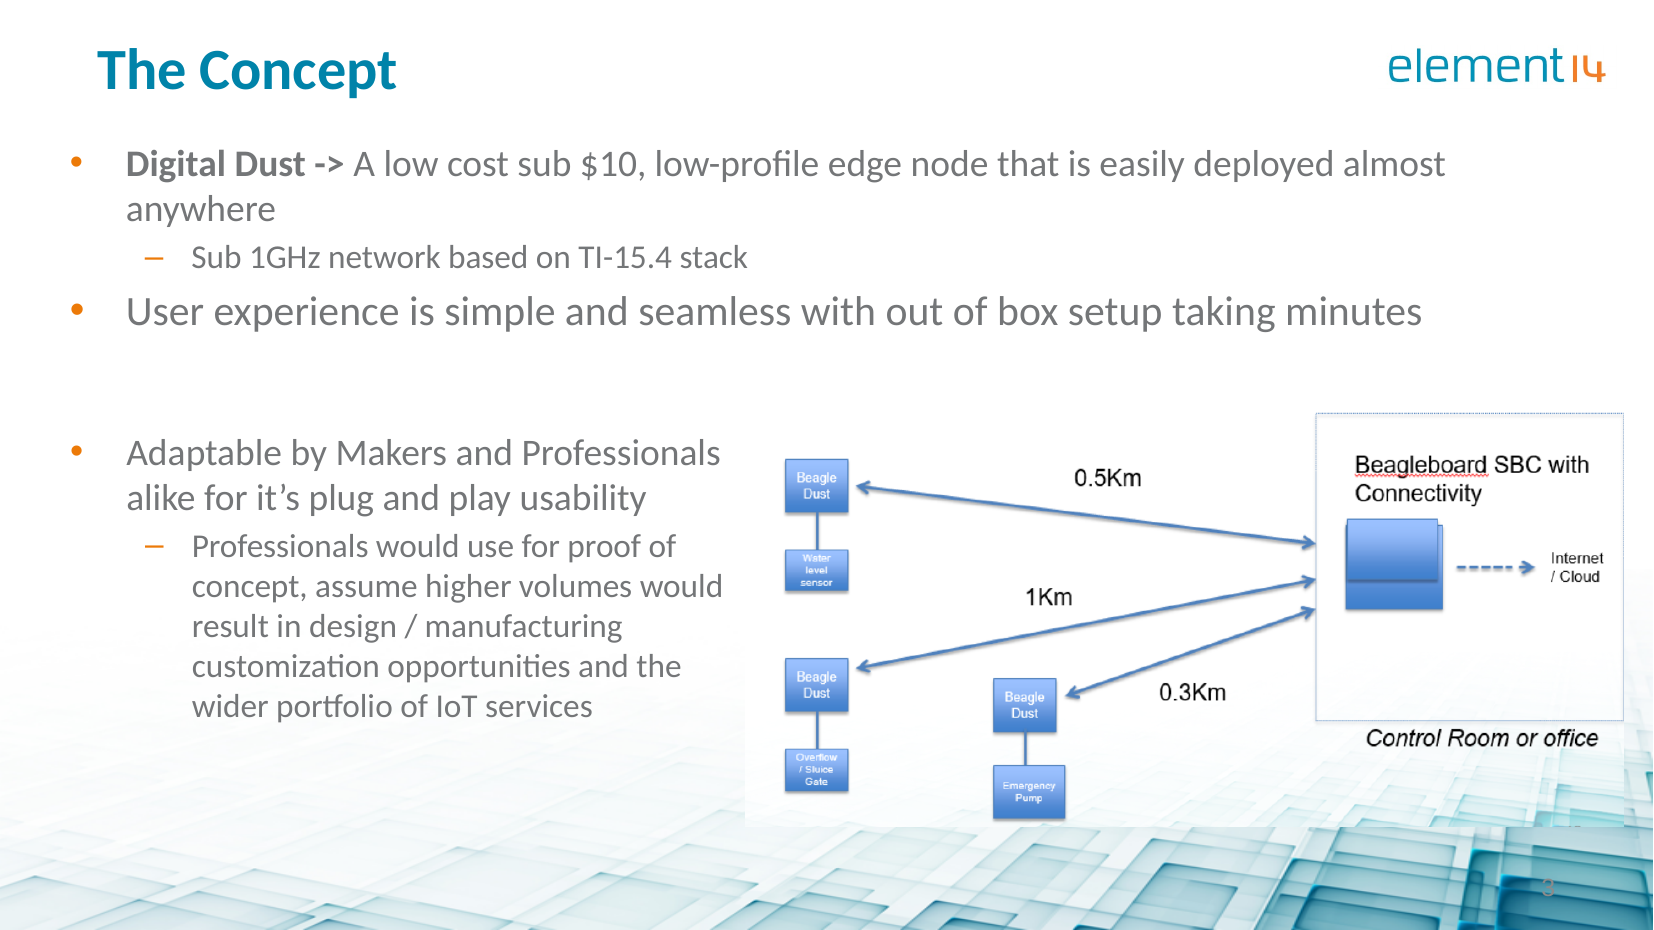

The Concept
Digital Dust -> A low cost sub $10, low-profile edge node that is easily deployed almost anywhere
Sub 1GHz network based on TI-15.4 stack
User experience is simple and seamless with out of box setup taking minutes
Adaptable by Makers and Professionals alike for it’s plug and play usability
Professionals would use for proof of concept, assume higher volumes would result in design / manufacturing customization opportunities and the wider portfolio of IoT services